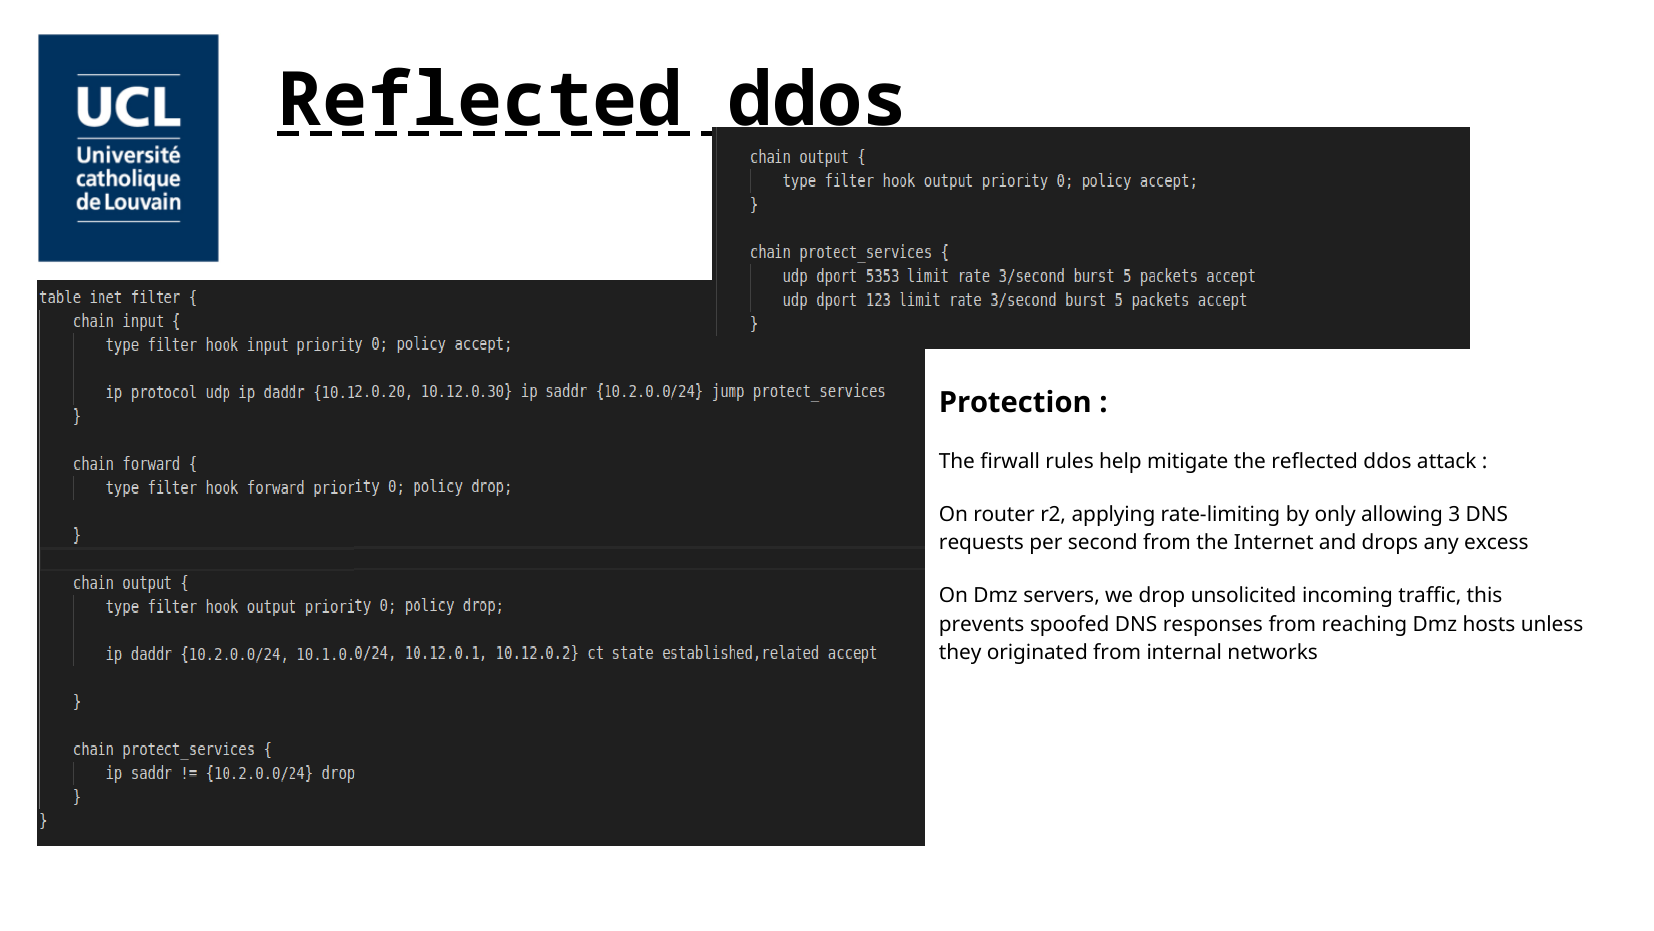

Reflected ddos
Protection :
The firwall rules help mitigate the reflected ddos attack :
On router r2, applying rate-limiting by only allowing 3 DNS requests per second from the Internet and drops any excess
On Dmz servers, we drop unsolicited incoming traffic, this prevents spoofed DNS responses from reaching Dmz hosts unless they originated from internal networks